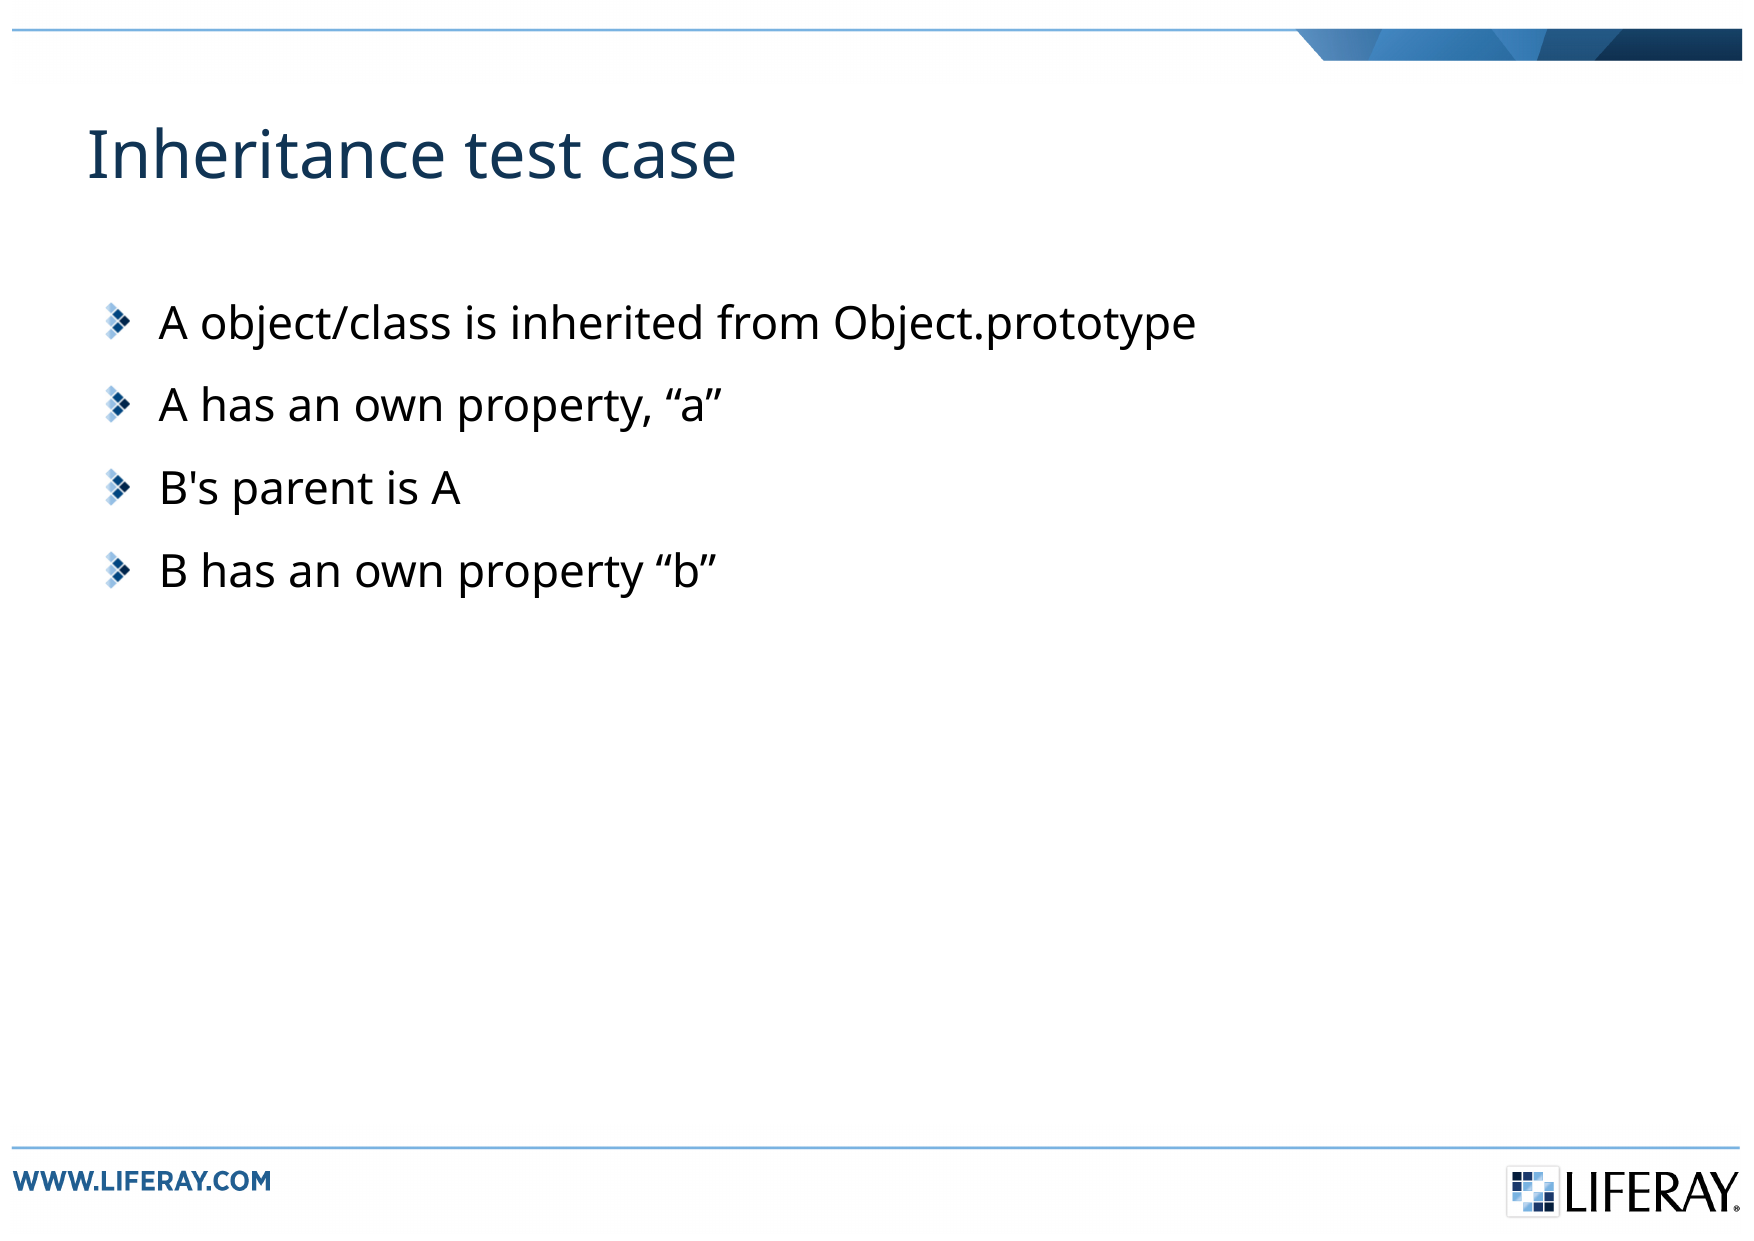

# Inheritance test case
A object/class is inherited from Object.prototype
A has an own property, “a”
B's parent is A
B has an own property “b”